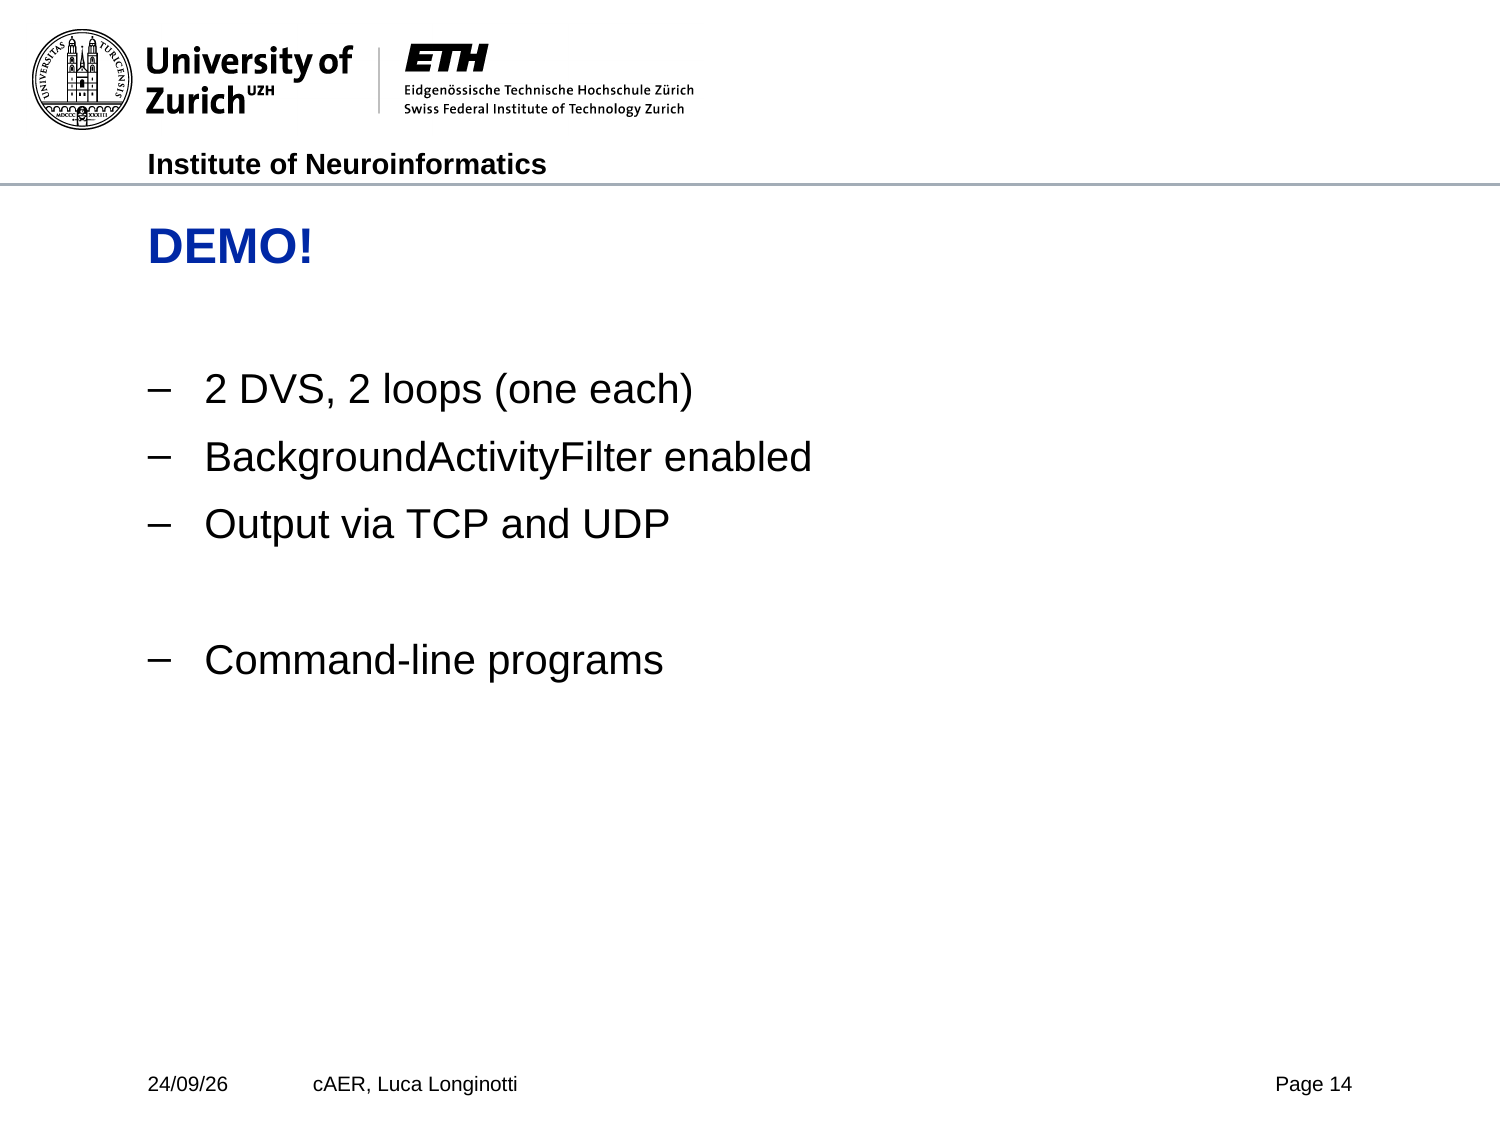

# DEMO!
2 DVS, 2 loops (one each)
BackgroundActivityFilter enabled
Output via TCP and UDP
Command-line programs
cAER, Luca Longinotti
14